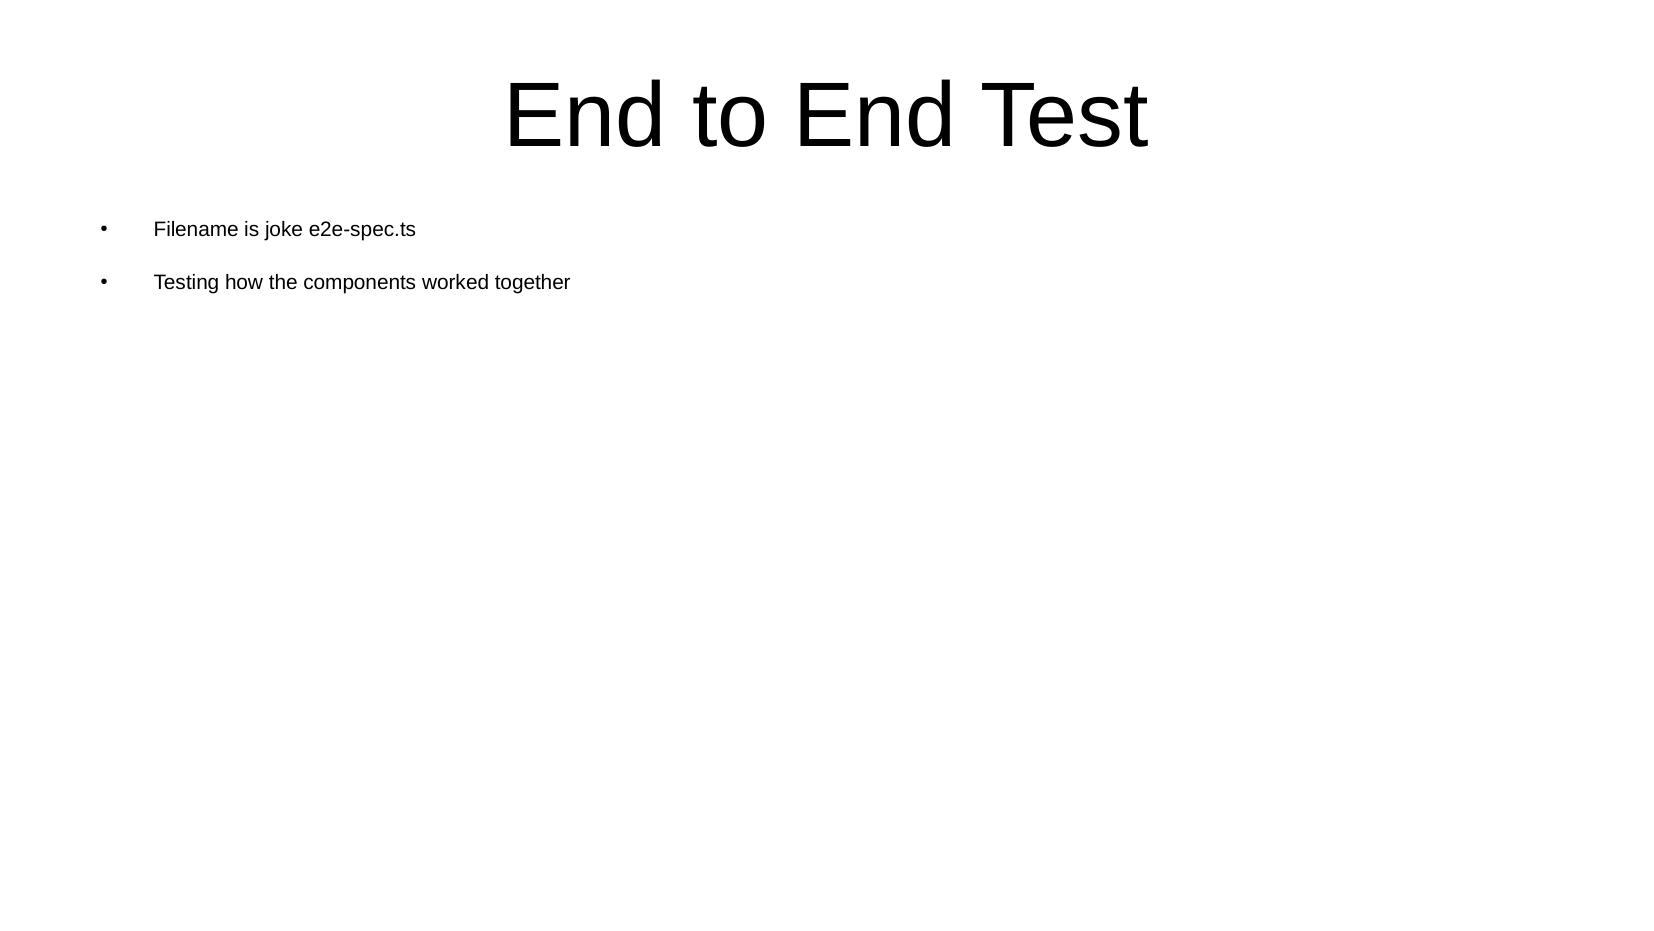

# End to End Test
Filename is joke e2e-spec.ts
Testing how the components worked together